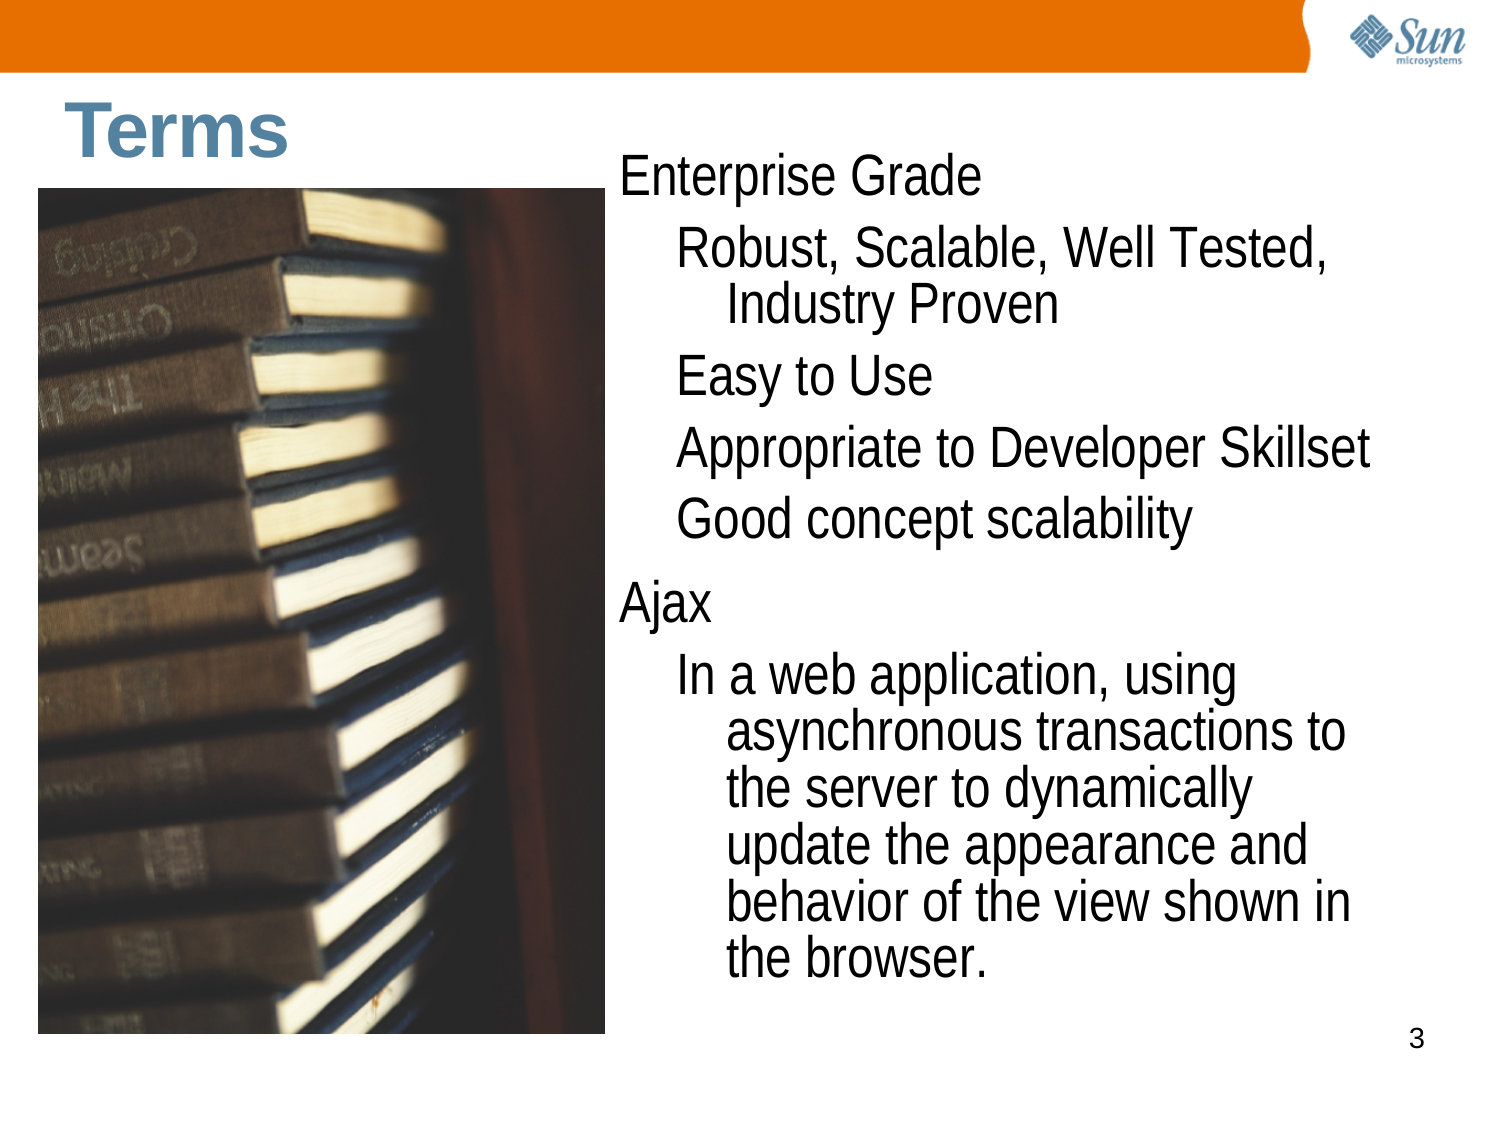

# Terms
Enterprise Grade
Robust, Scalable, Well Tested, Industry Proven
Easy to Use
Appropriate to Developer Skillset
Good concept scalability
Ajax
In a web application, using asynchronous transactions to the server to dynamically update the appearance and behavior of the view shown in the browser.
3